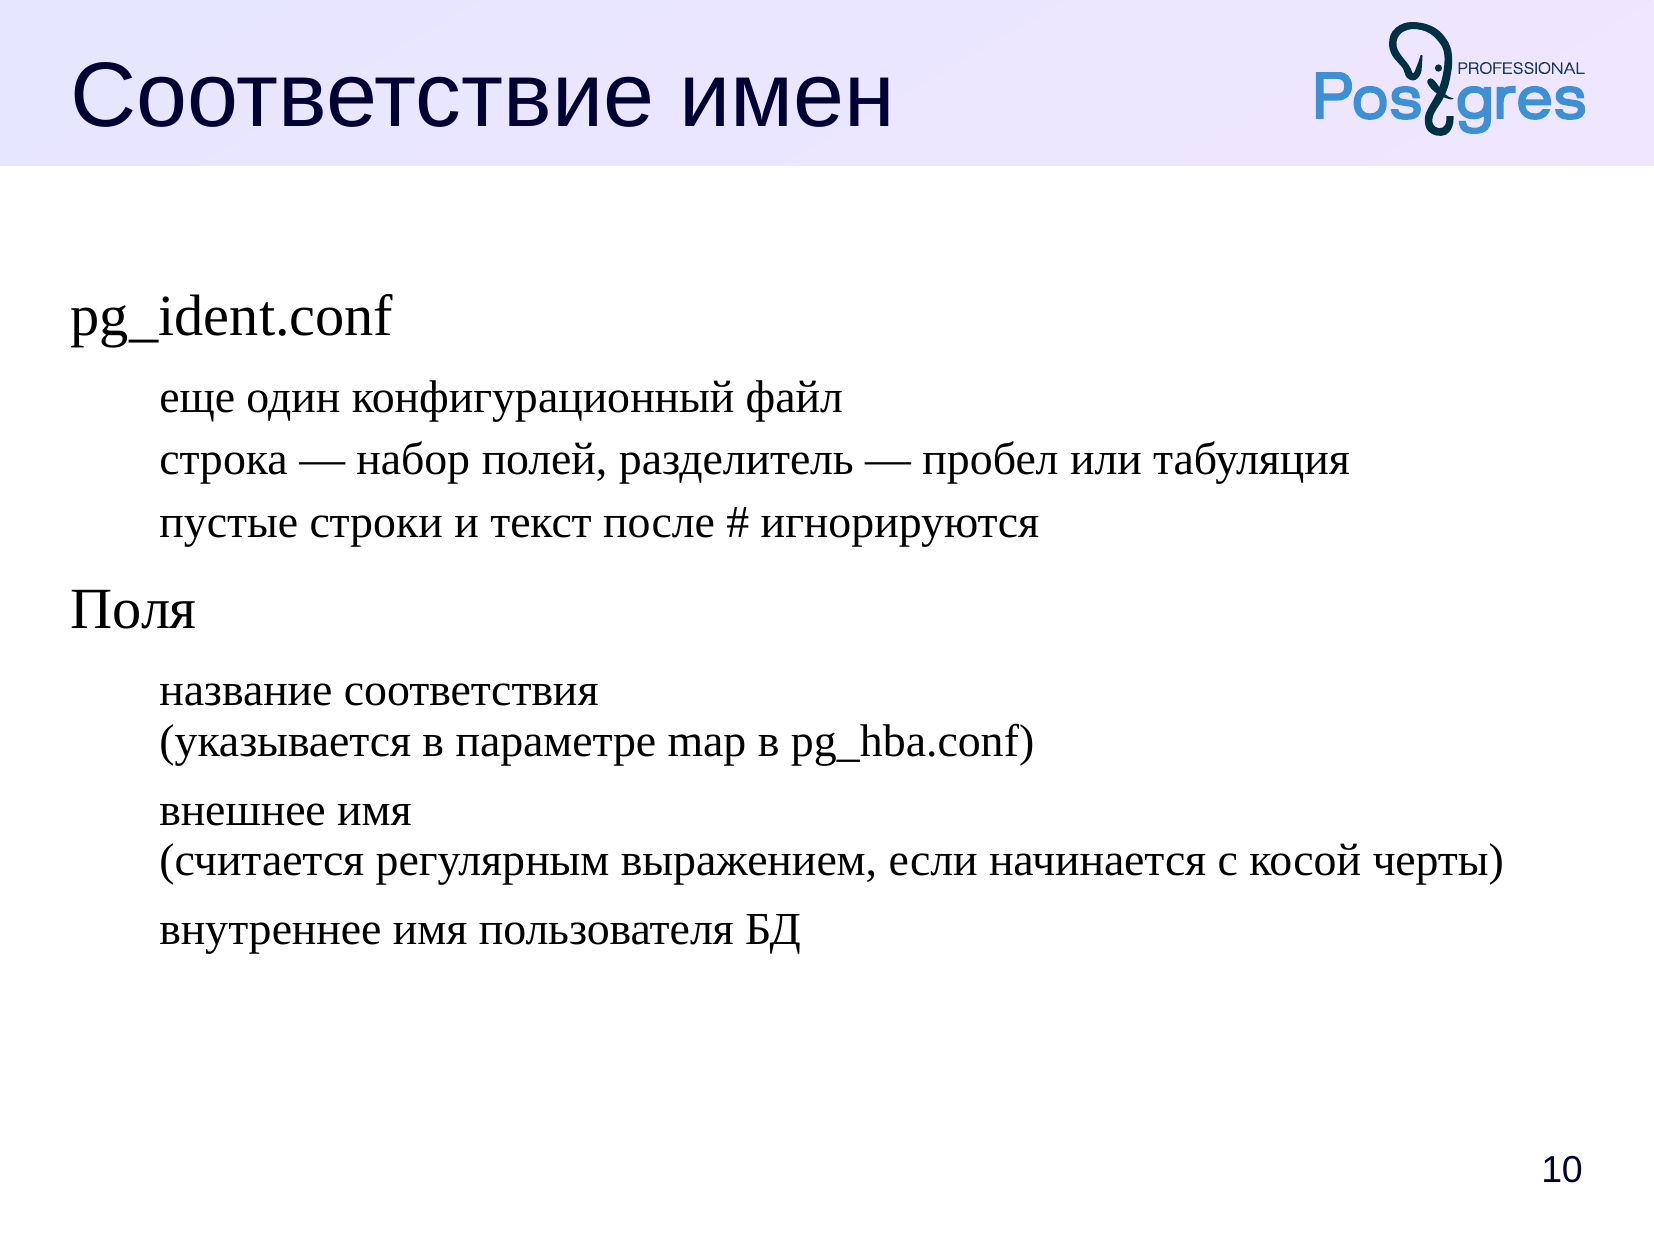

# Соответствие имен
pg_ident.conf
еще один конфигурационный файл
строка — набор полей, разделитель — пробел или табуляция
пустые строки и текст после # игнорируются
Поля
название соответствия
(указывается в параметре map в pg_hba.conf)
внешнее имя
(считается регулярным выражением, если начинается с косой черты)
внутреннее имя пользователя БД